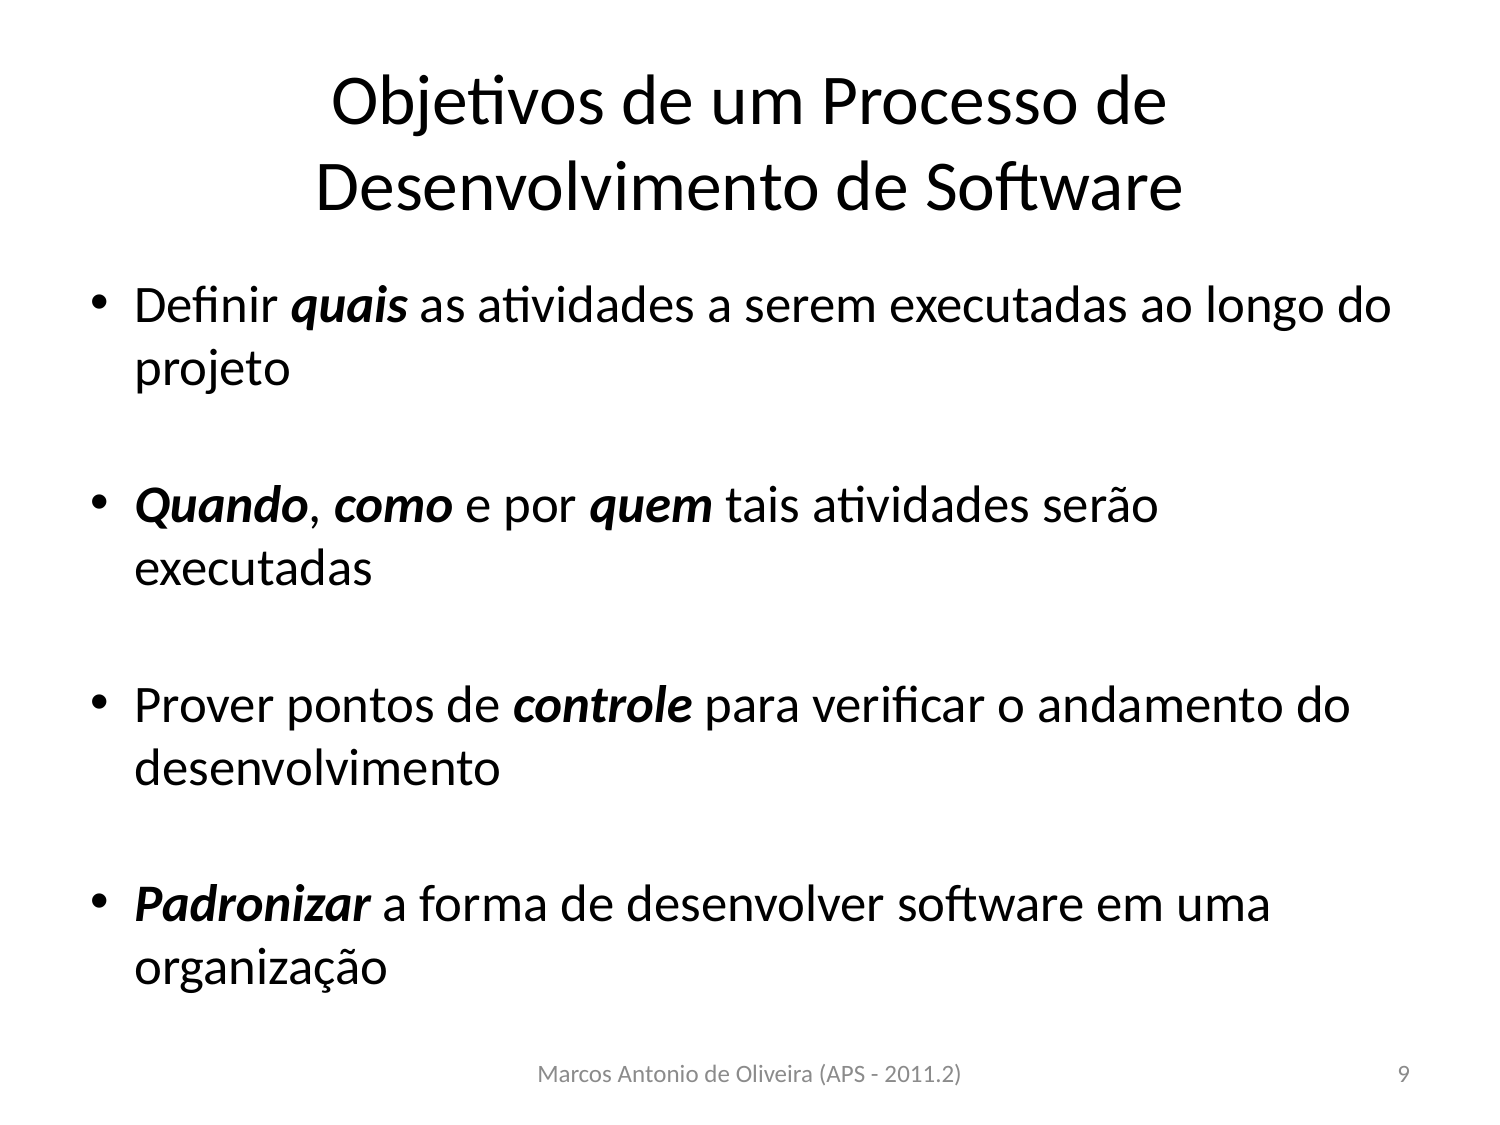

# Objetivos de um Processo de Desenvolvimento de Software
Definir quais as atividades a serem executadas ao longo do projeto
Quando, como e por quem tais atividades serão executadas
Prover pontos de controle para verificar o andamento do desenvolvimento
Padronizar a forma de desenvolver software em uma organização
Marcos Antonio de Oliveira (APS - 2011.2)